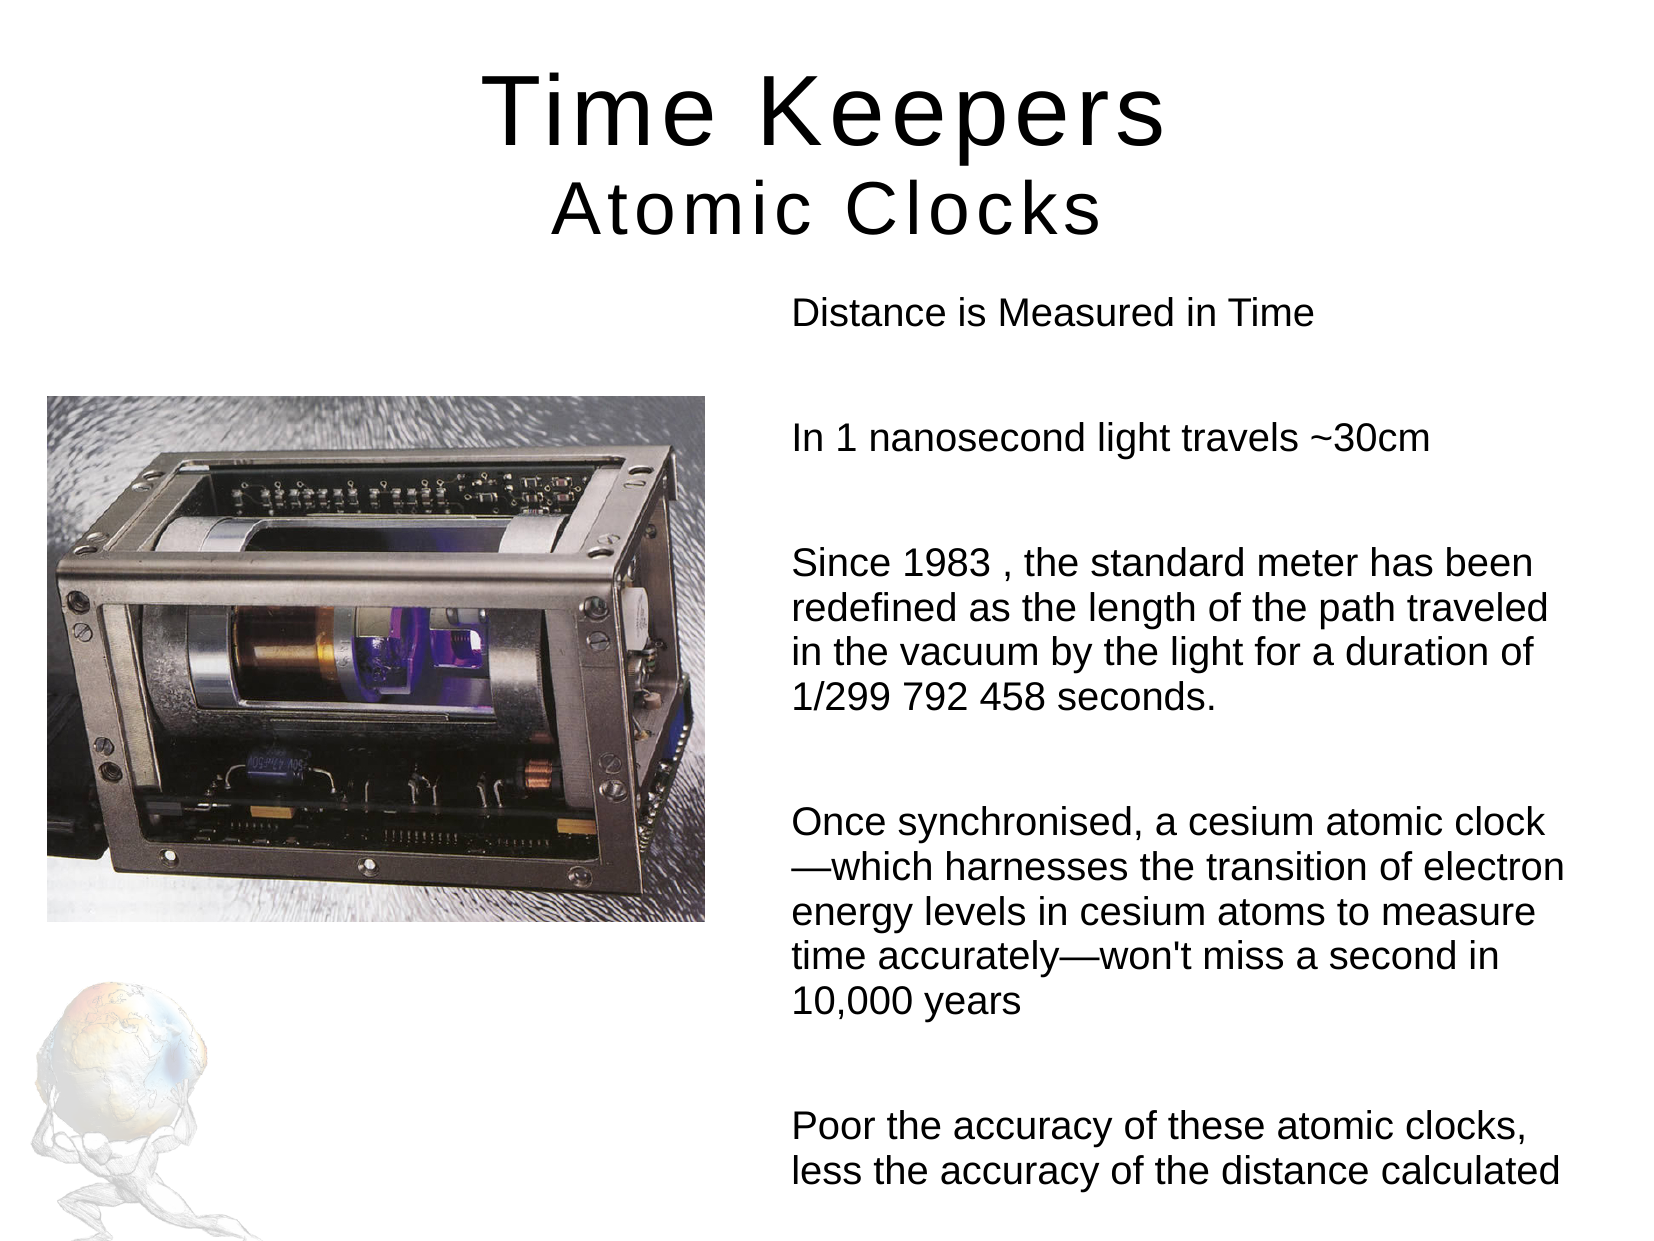

# Time Keepers Atomic Clocks
Distance is Measured in Time
In 1 nanosecond light travels ~30cm
Since 1983 , the standard meter has been redefined as the length of the path traveled in the vacuum by the light for a duration of 1/299 792 458 seconds.
Once synchronised, a cesium atomic clock—which harnesses the transition of electron energy levels in cesium atoms to measure time accurately—won't miss a second in 10,000 years
Poor the accuracy of these atomic clocks, less the accuracy of the distance calculated